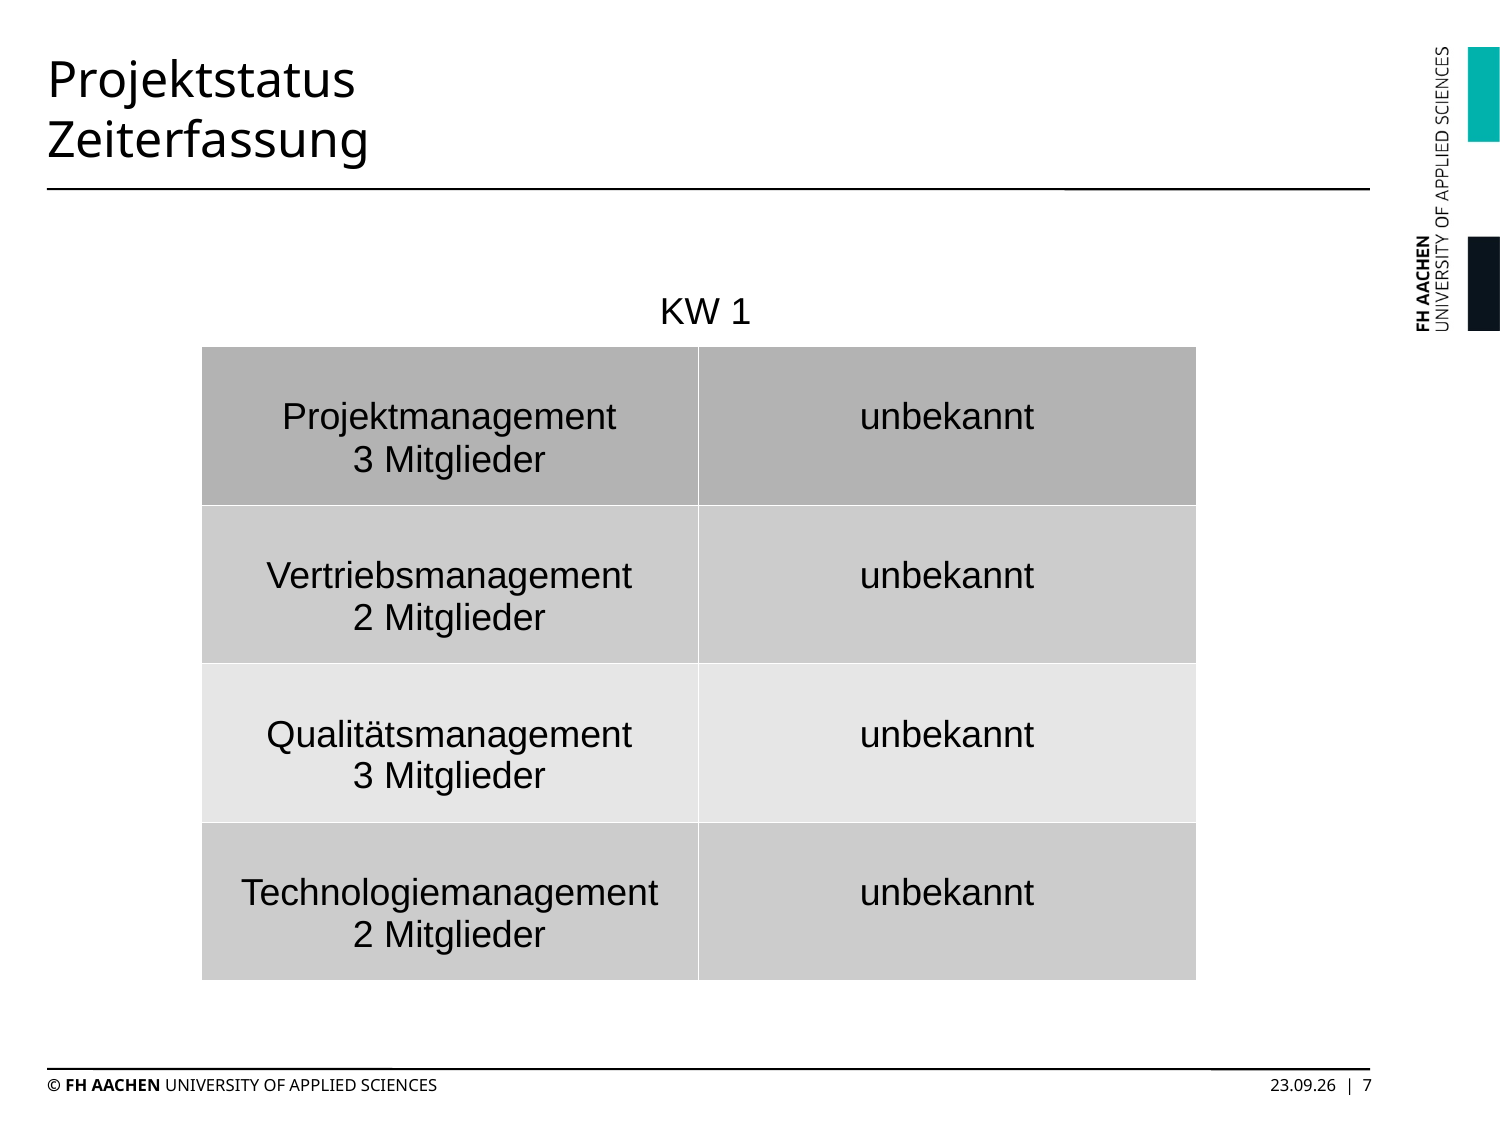

# Projektstatus Zeiterfassung
KW 1
| Projektmanagement 3 Mitglieder | unbekannt |
| --- | --- |
| Vertriebsmanagement 2 Mitglieder | unbekannt |
| Qualitätsmanagement 3 Mitglieder | unbekannt |
| Technologiemanagement 2 Mitglieder | unbekannt |